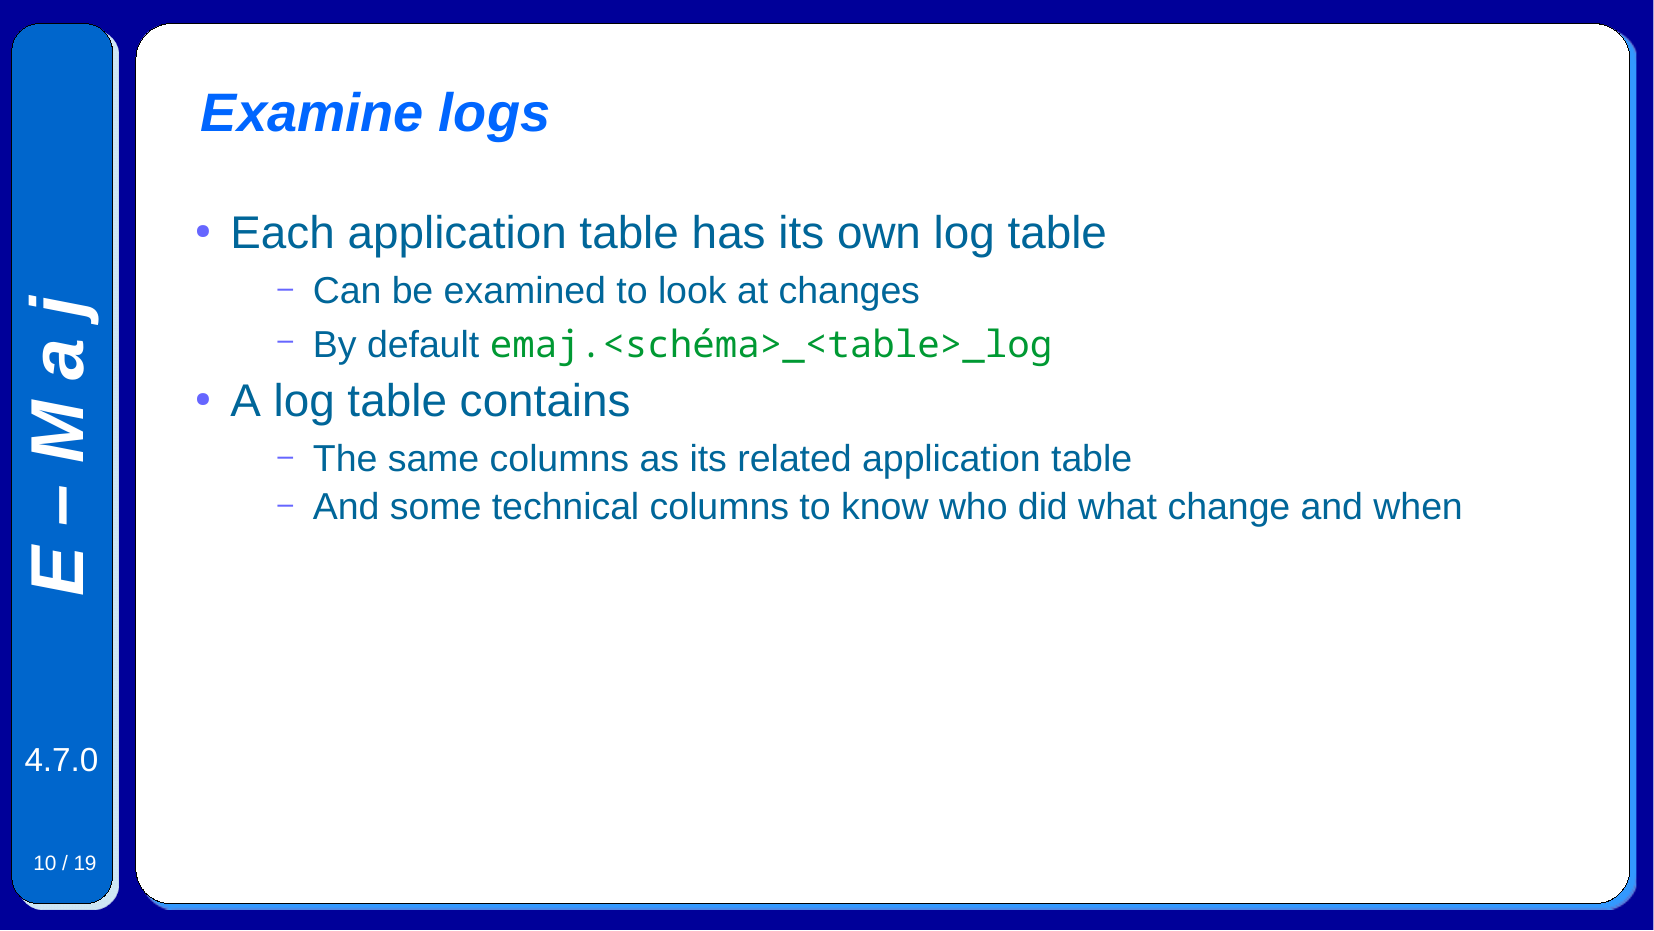

# Examine logs
Each application table has its own log table
Can be examined to look at changes
By default emaj.<schéma>_<table>_log
A log table contains
The same columns as its related application table
And some technical columns to know who did what change and when